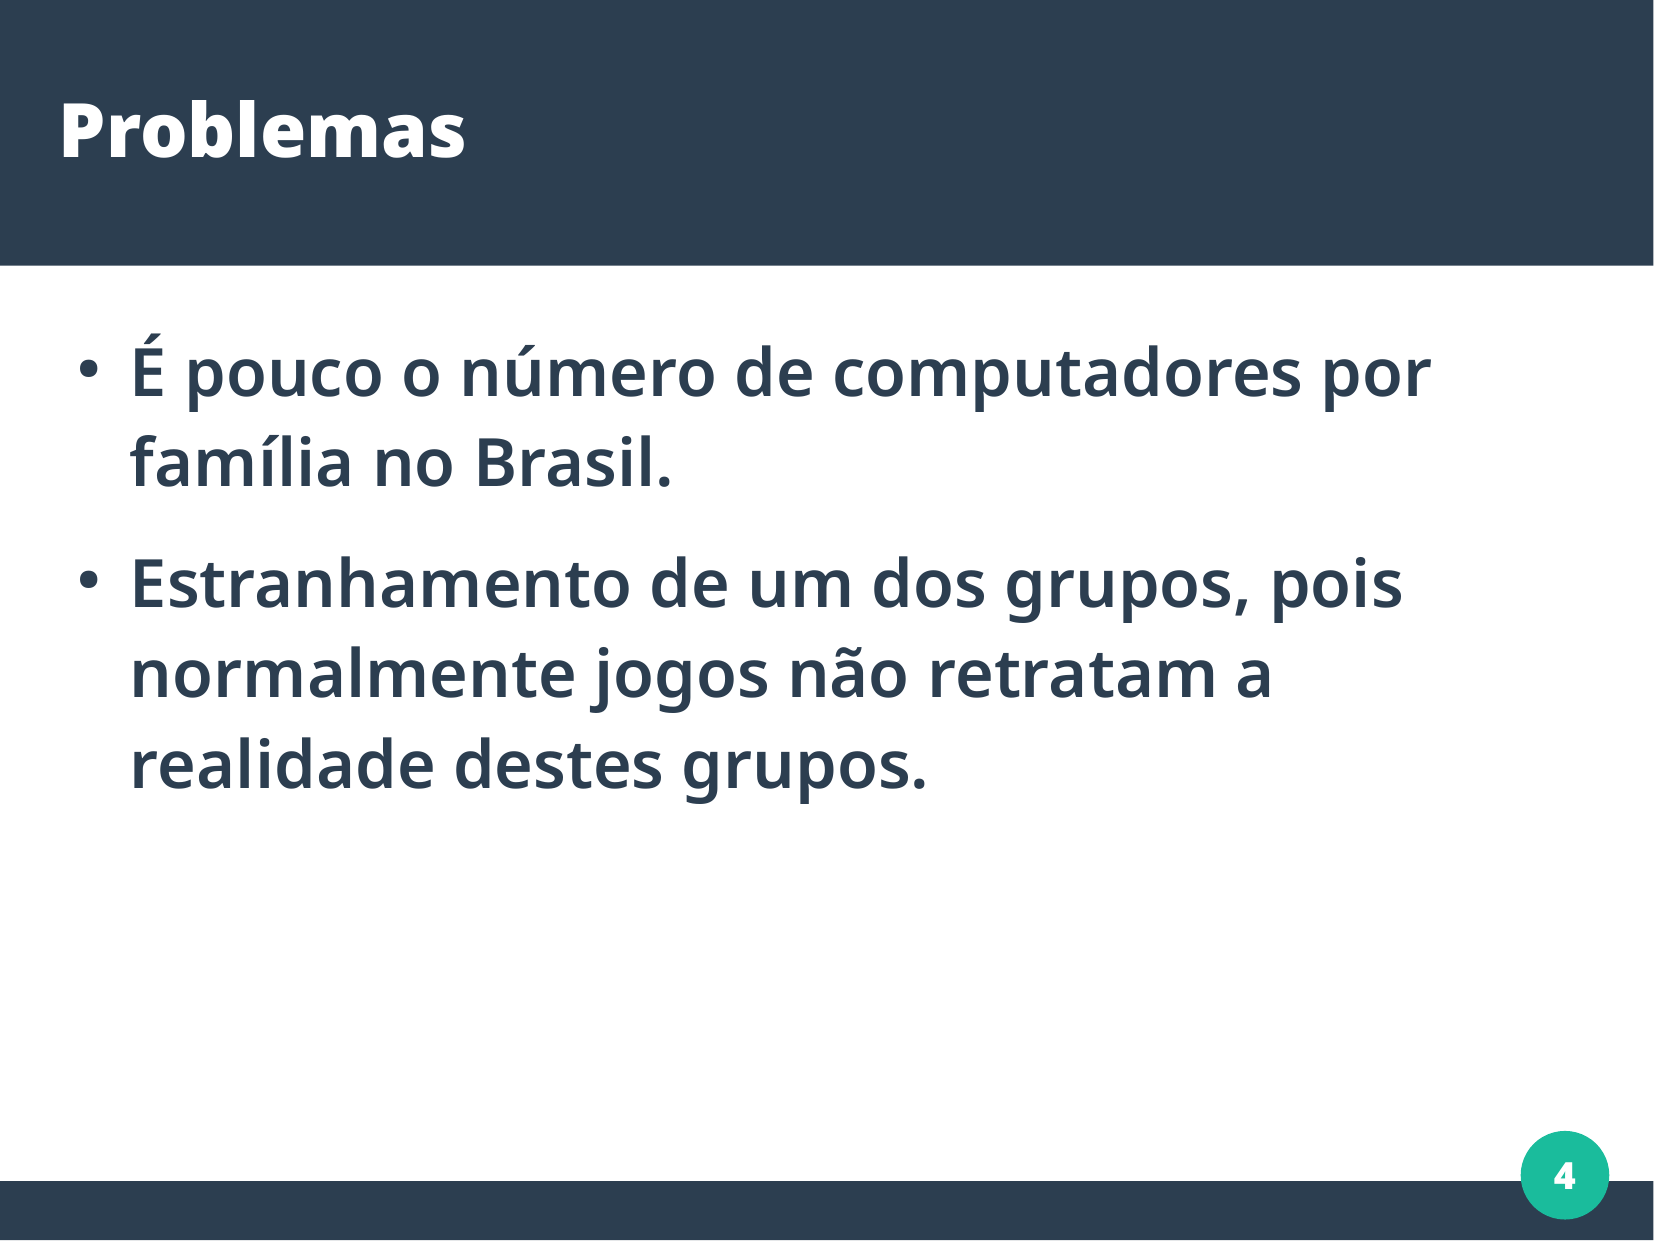

# Problemas
É pouco o número de computadores por família no Brasil.
Estranhamento de um dos grupos, pois normalmente jogos não retratam a realidade destes grupos.
4